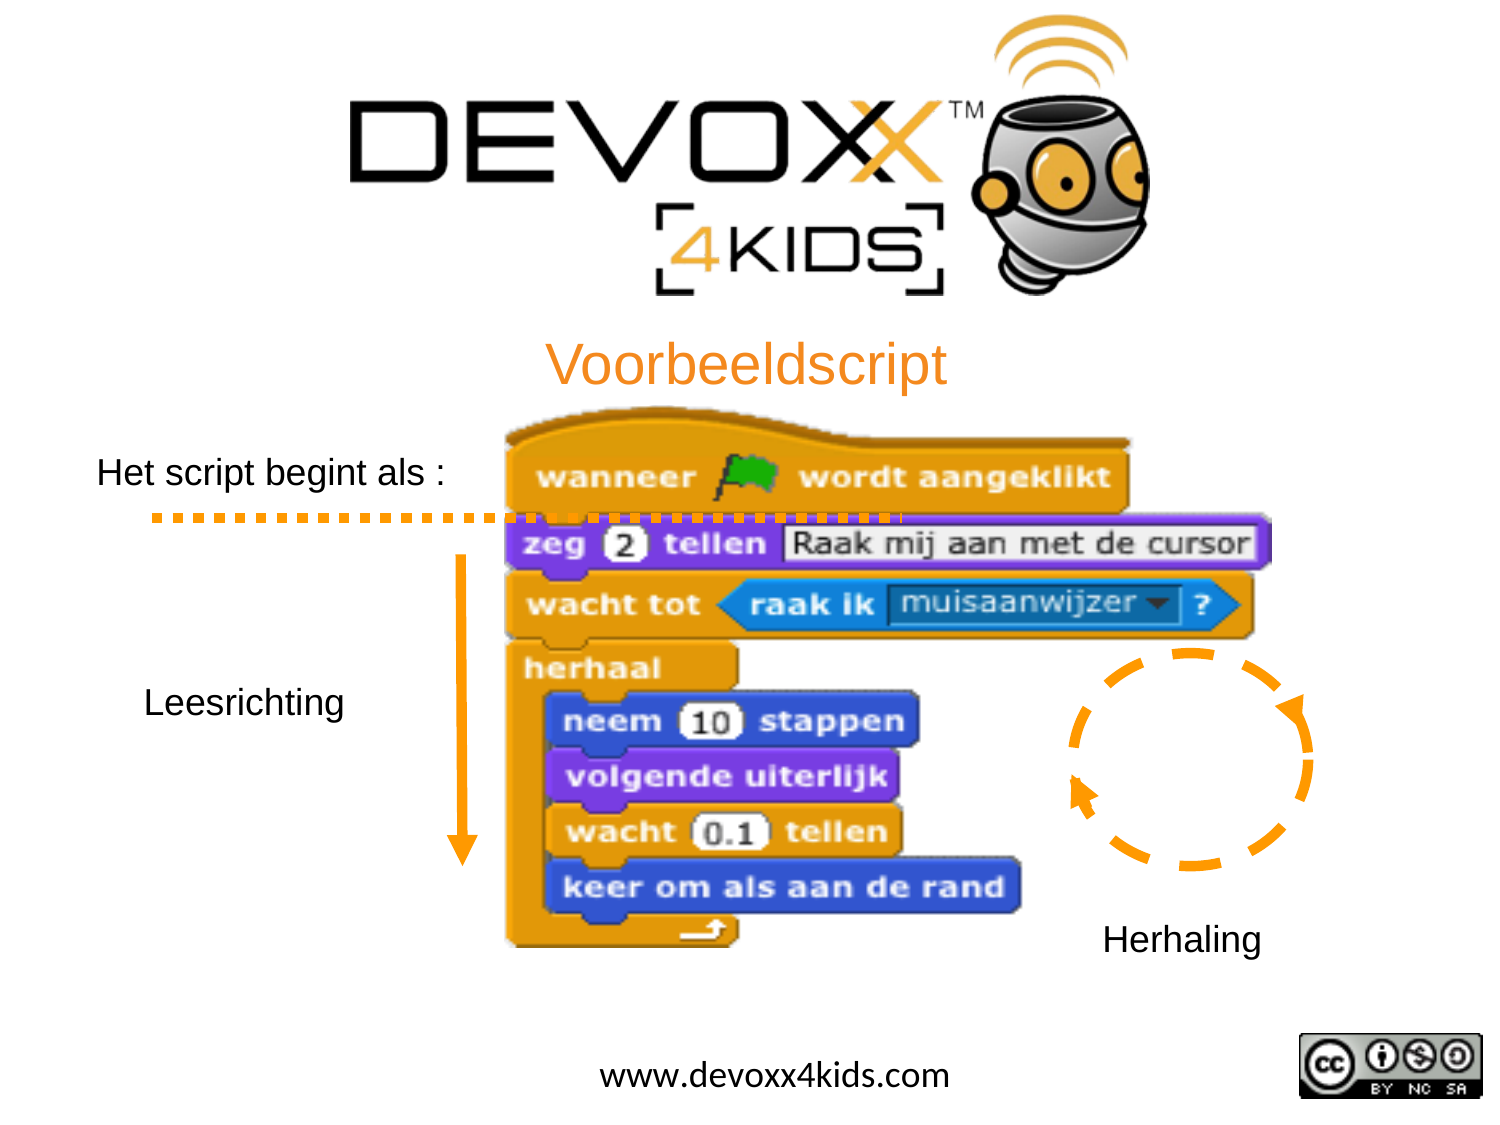

# Voorbeeldscript
Het script begint als :
Leesrichting
Herhaling